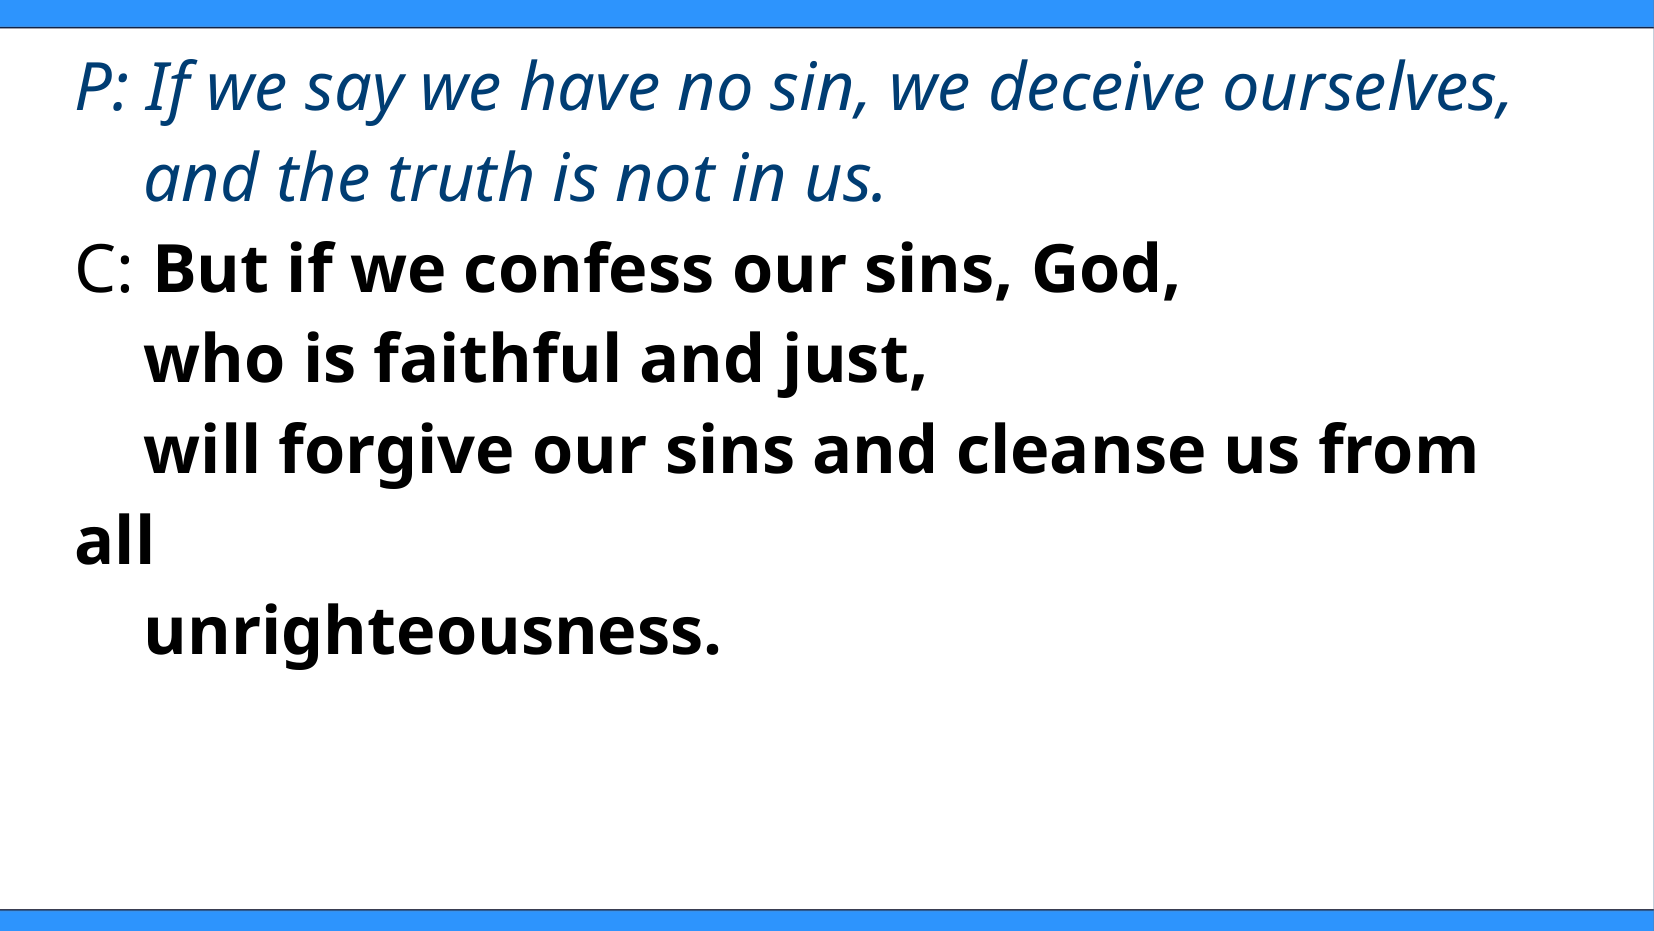

P: If we say we have no sin, we deceive ourselves,
 and the truth is not in us.
C: But if we confess our sins, God,
 who is faithful and just,
 will forgive our sins and cleanse us from all
 unrighteousness.